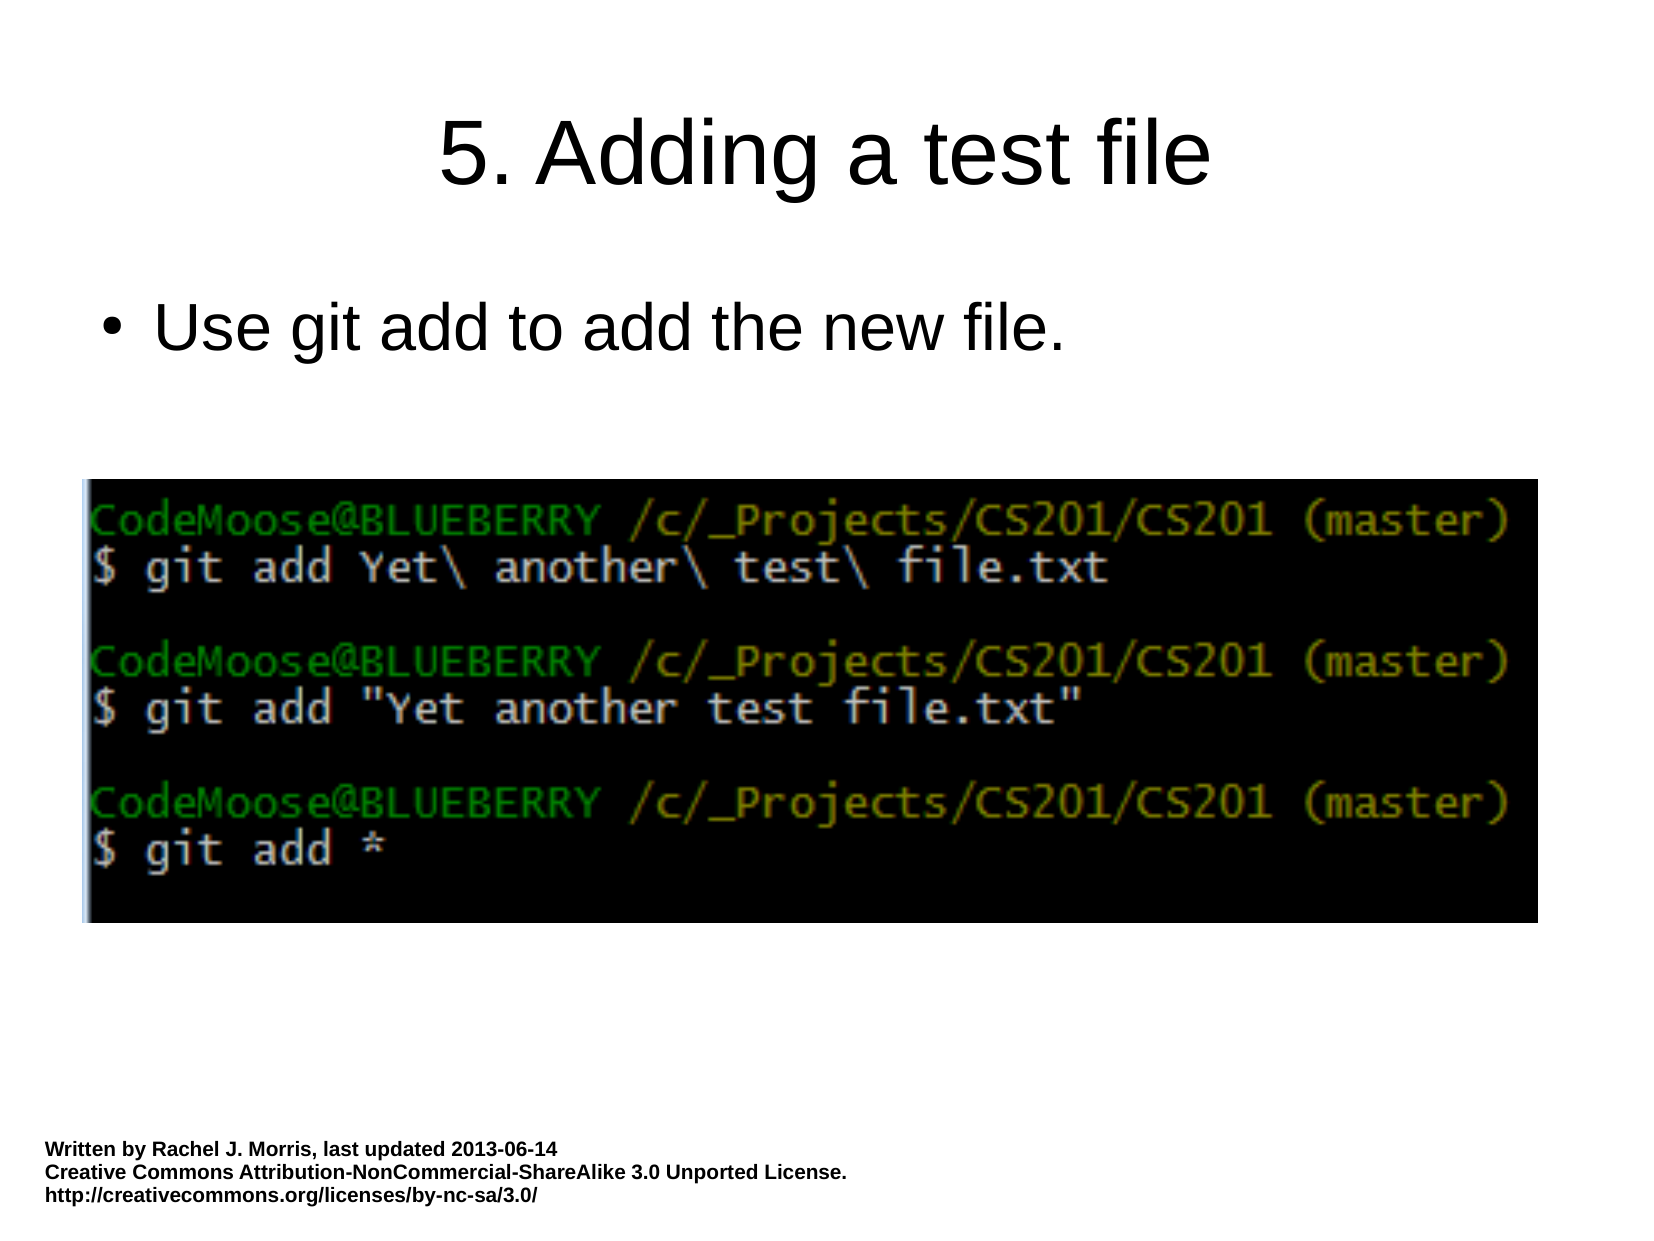

# 5. Adding a test file
Use git add to add the new file.